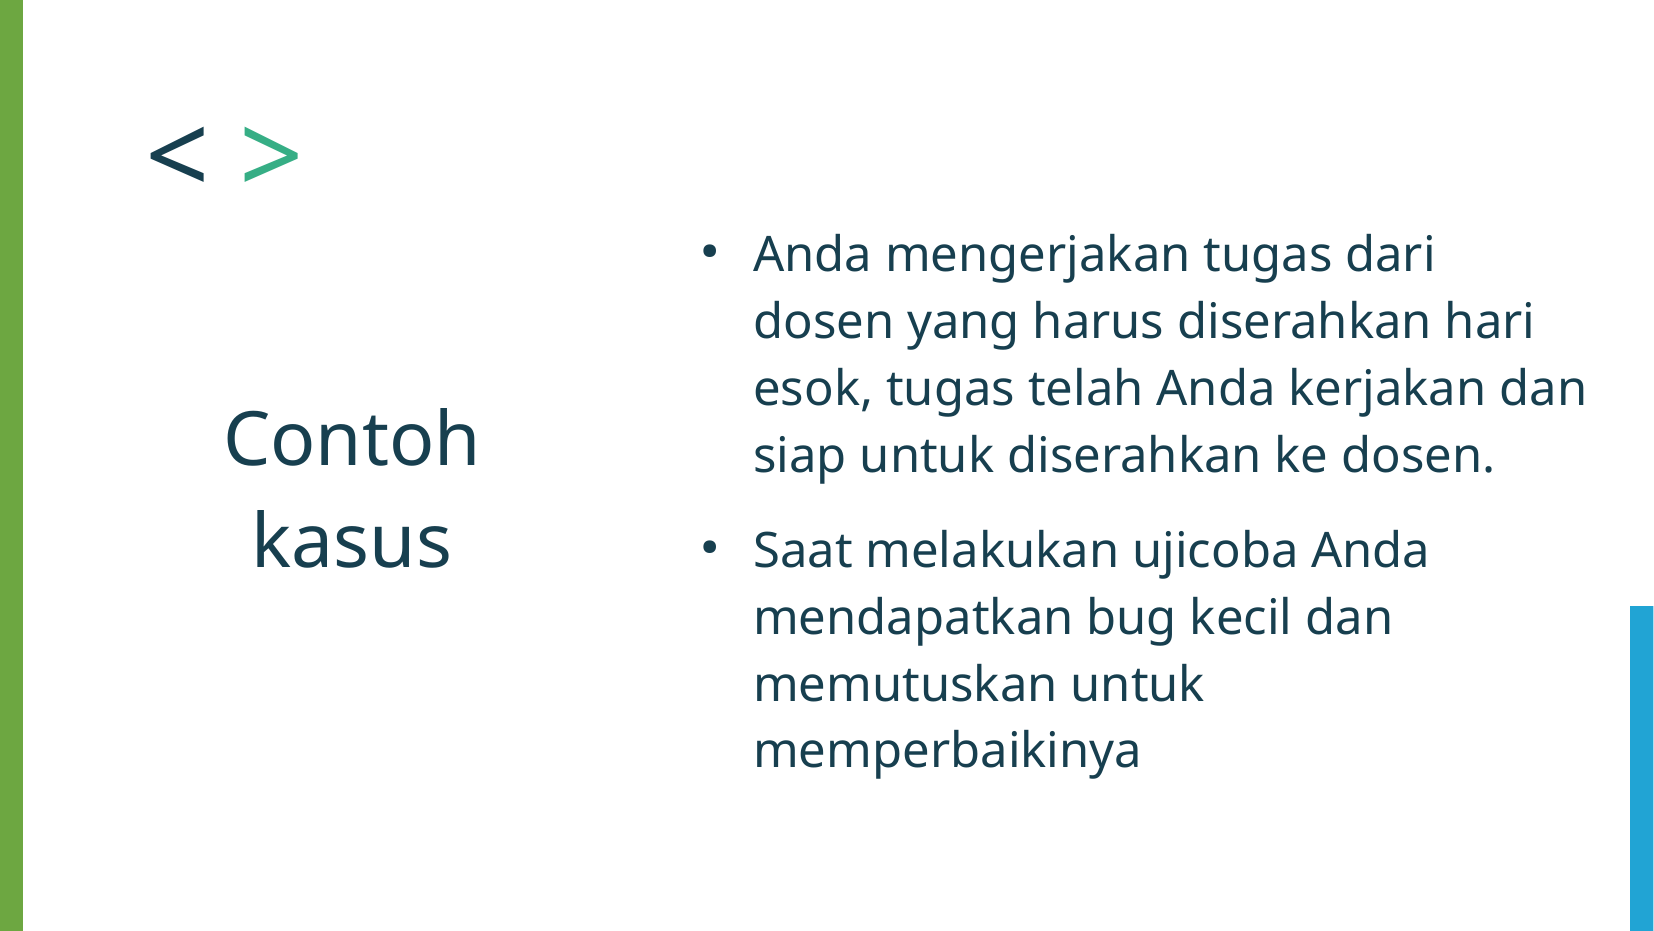

< >
Anda mengerjakan tugas dari dosen yang harus diserahkan hari esok, tugas telah Anda kerjakan dan siap untuk diserahkan ke dosen.
Saat melakukan ujicoba Anda mendapatkan bug kecil dan memutuskan untuk memperbaikinya
# Contoh kasus